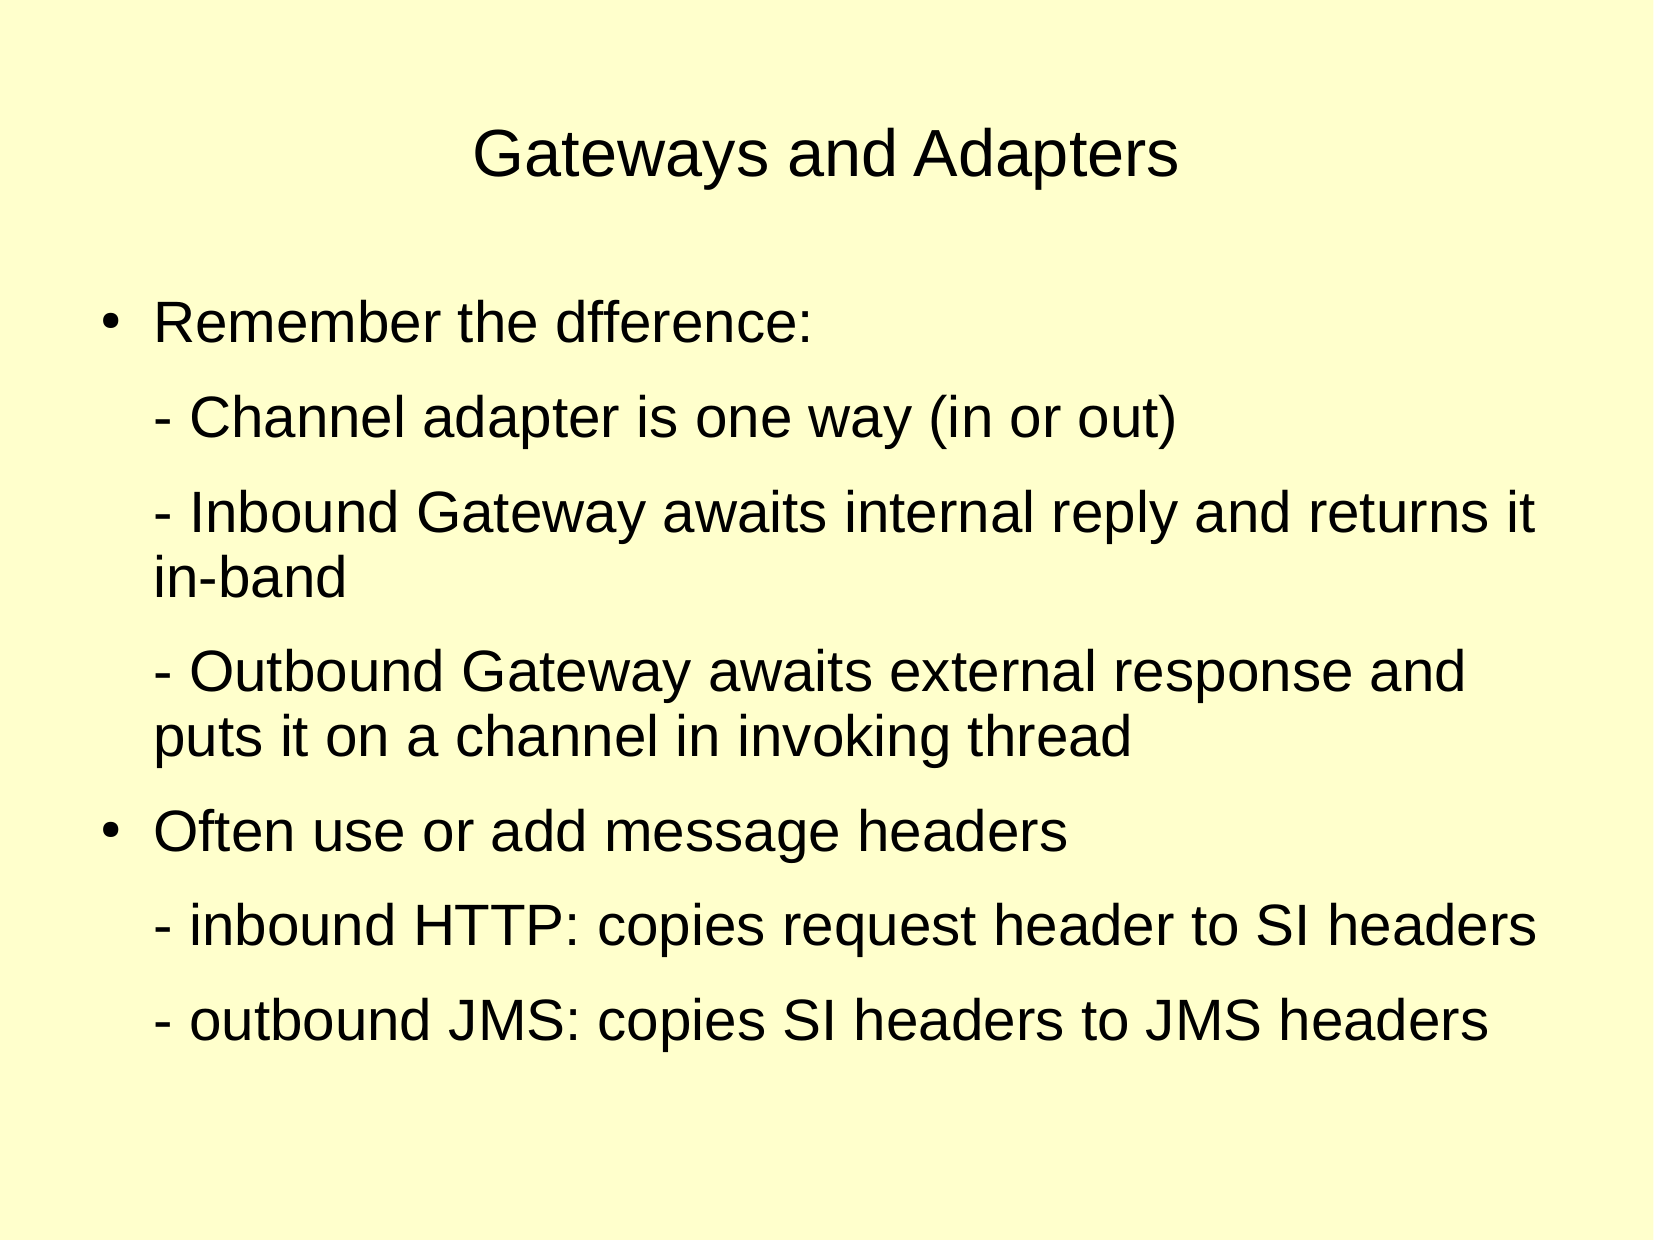

# Gateways and Adapters
Remember the dfference:
- Channel adapter is one way (in or out)
- Inbound Gateway awaits internal reply and returns it in-band
- Outbound Gateway awaits external response and puts it on a channel in invoking thread
Often use or add message headers
- inbound HTTP: copies request header to SI headers
- outbound JMS: copies SI headers to JMS headers